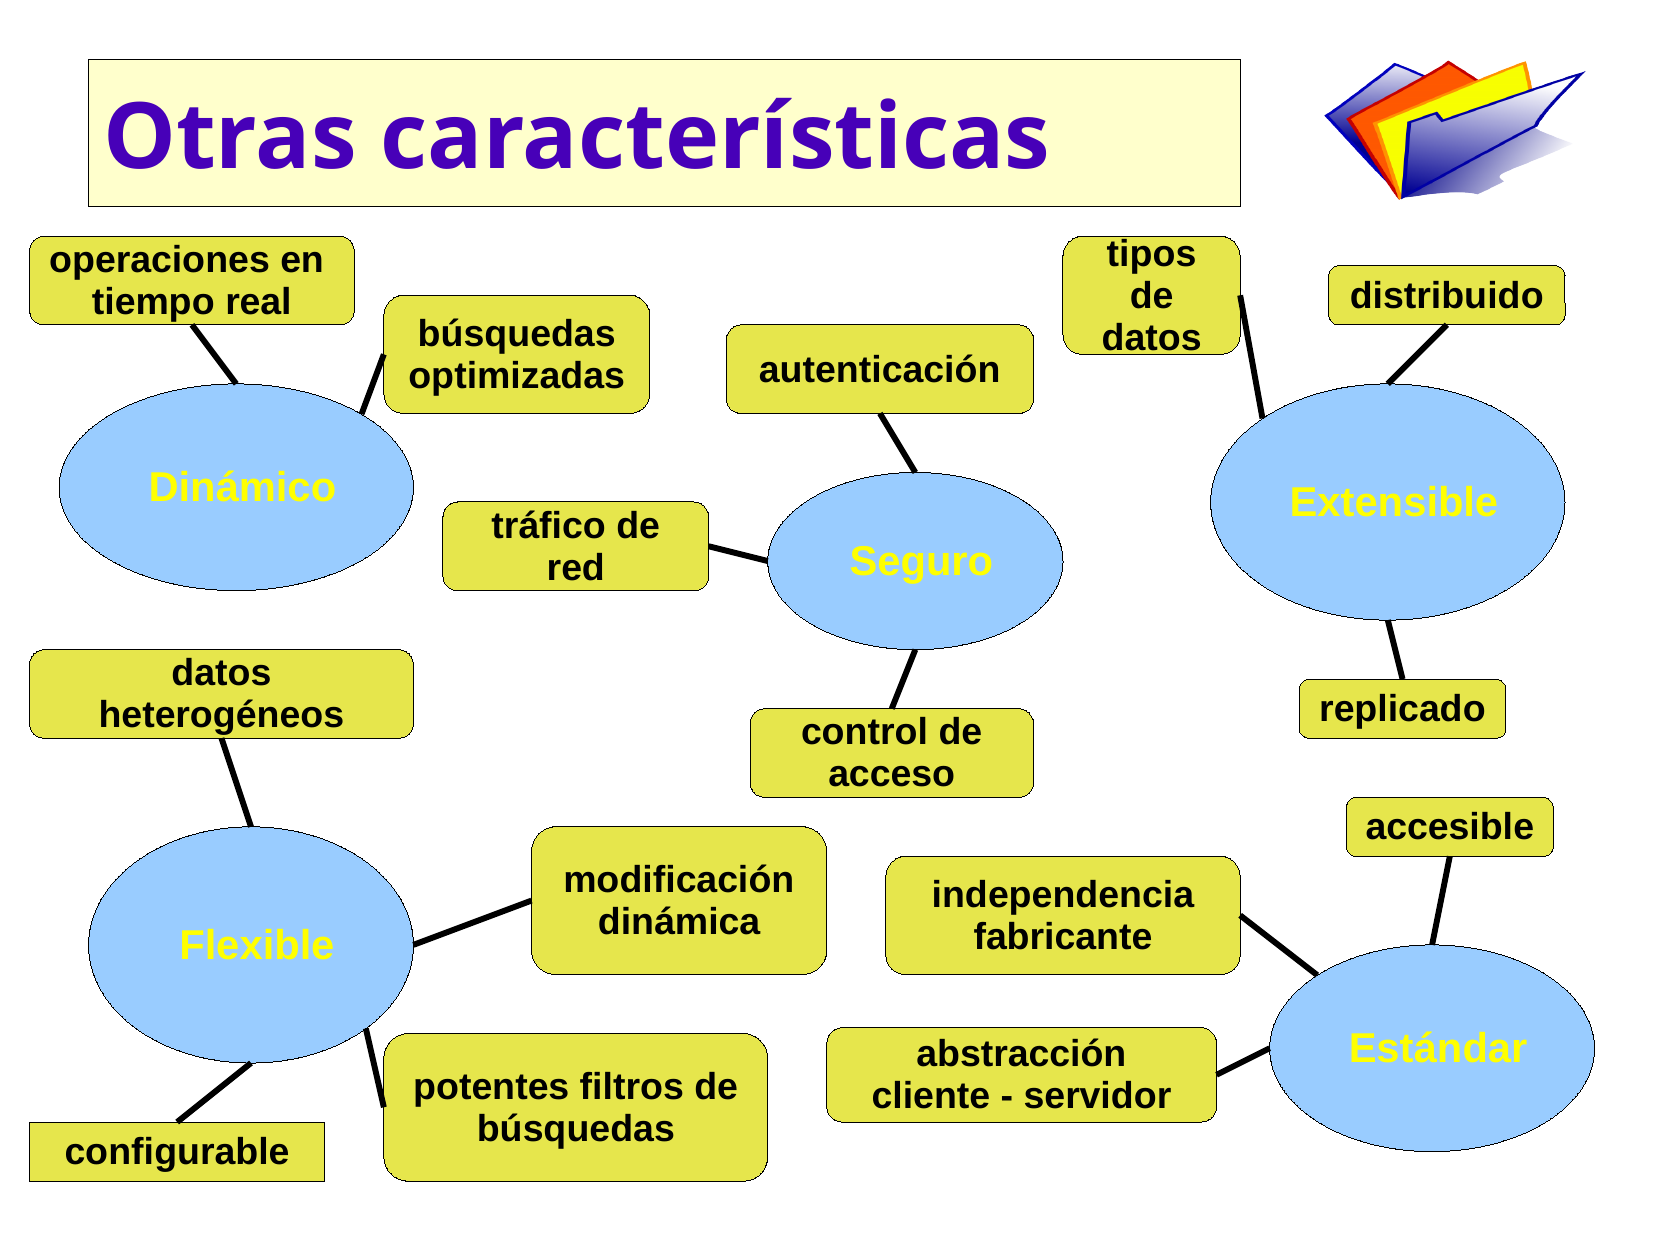

Otras características
operaciones en
tiempo real
tipos de
datos
distribuido
búsquedas
optimizadas
autenticación
Dinámico
Extensible
Seguro
tráfico de red
datos heterogéneos
replicado
control de
acceso
accesible
Flexible
modificación
dinámica
independencia
fabricante
Estándar
abstracción
cliente - servidor
potentes filtros de
búsquedas
configurable